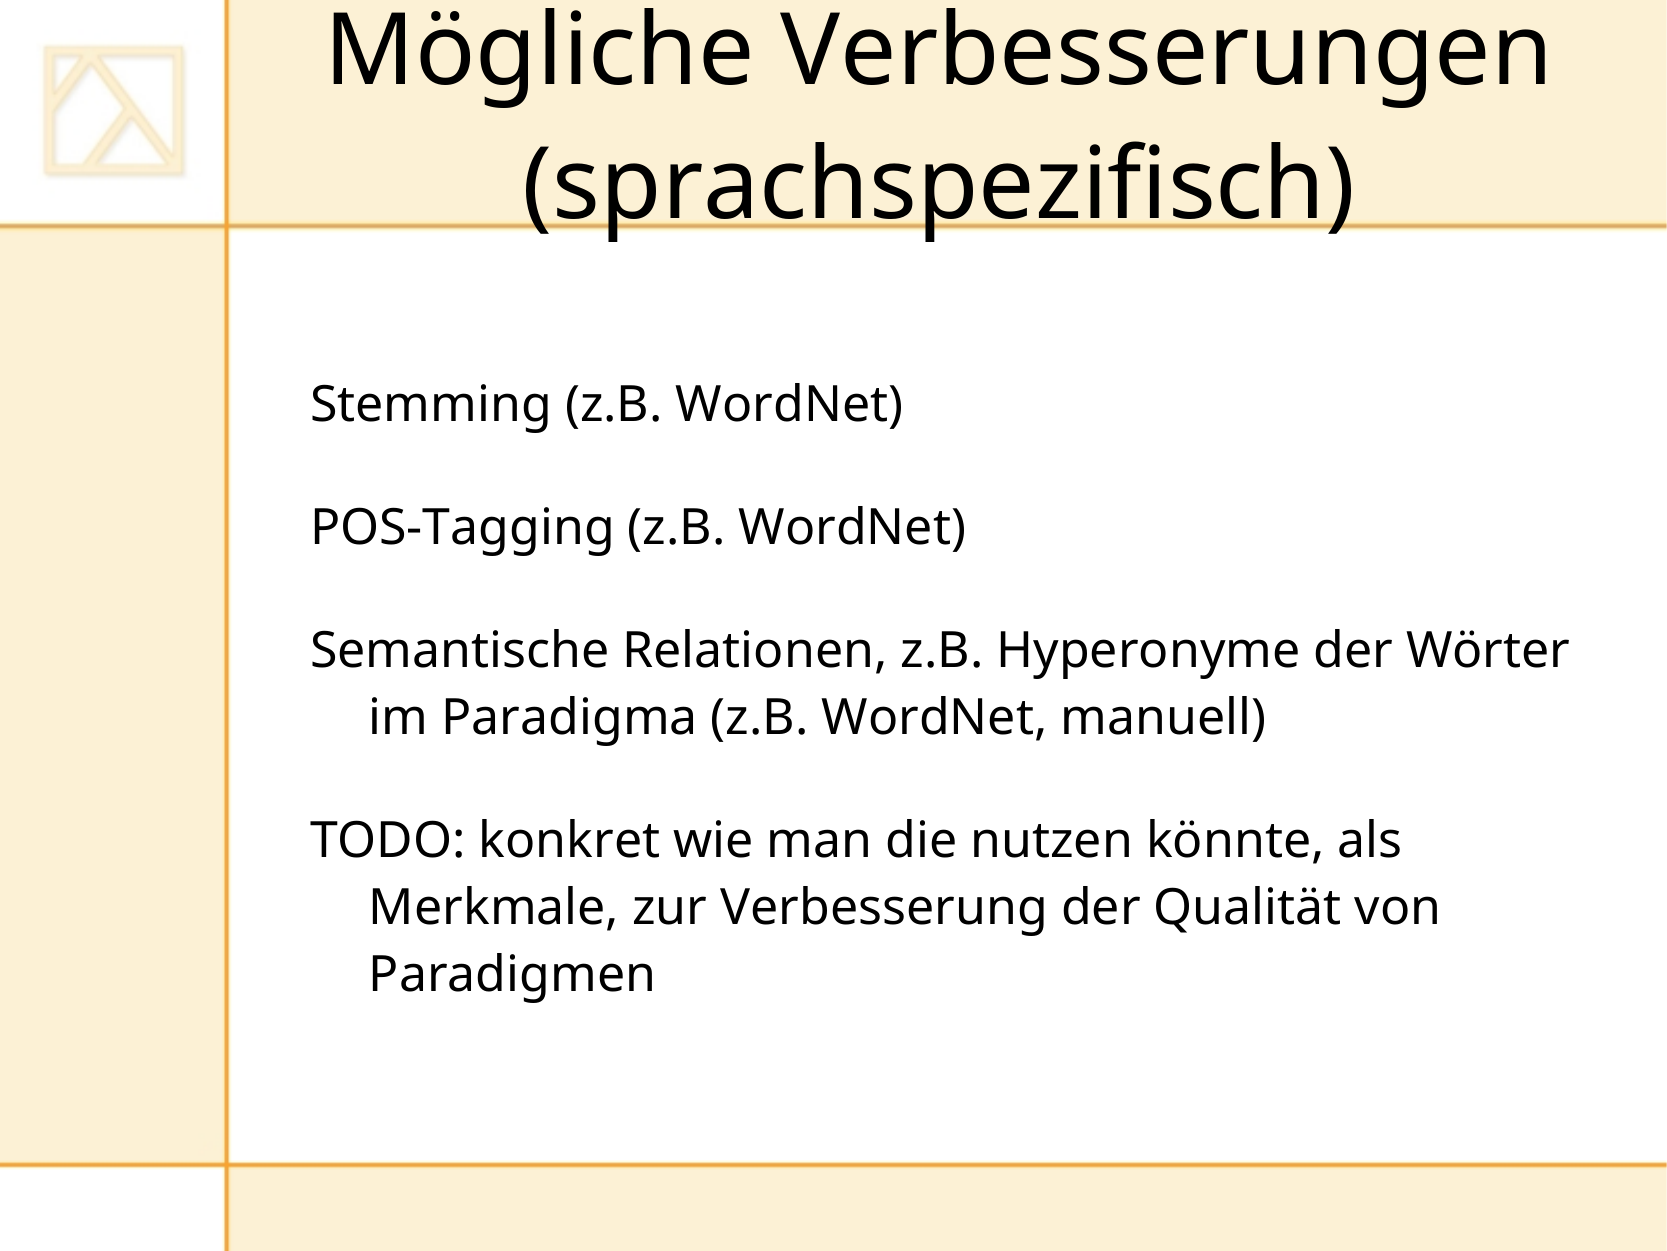

# Mögliche Verbesserungen (sprachspezifisch)
Stemming (z.B. WordNet)
POS-Tagging (z.B. WordNet)
Semantische Relationen, z.B. Hyperonyme der Wörter im Paradigma (z.B. WordNet, manuell)
TODO: konkret wie man die nutzen könnte, als Merkmale, zur Verbesserung der Qualität von Paradigmen